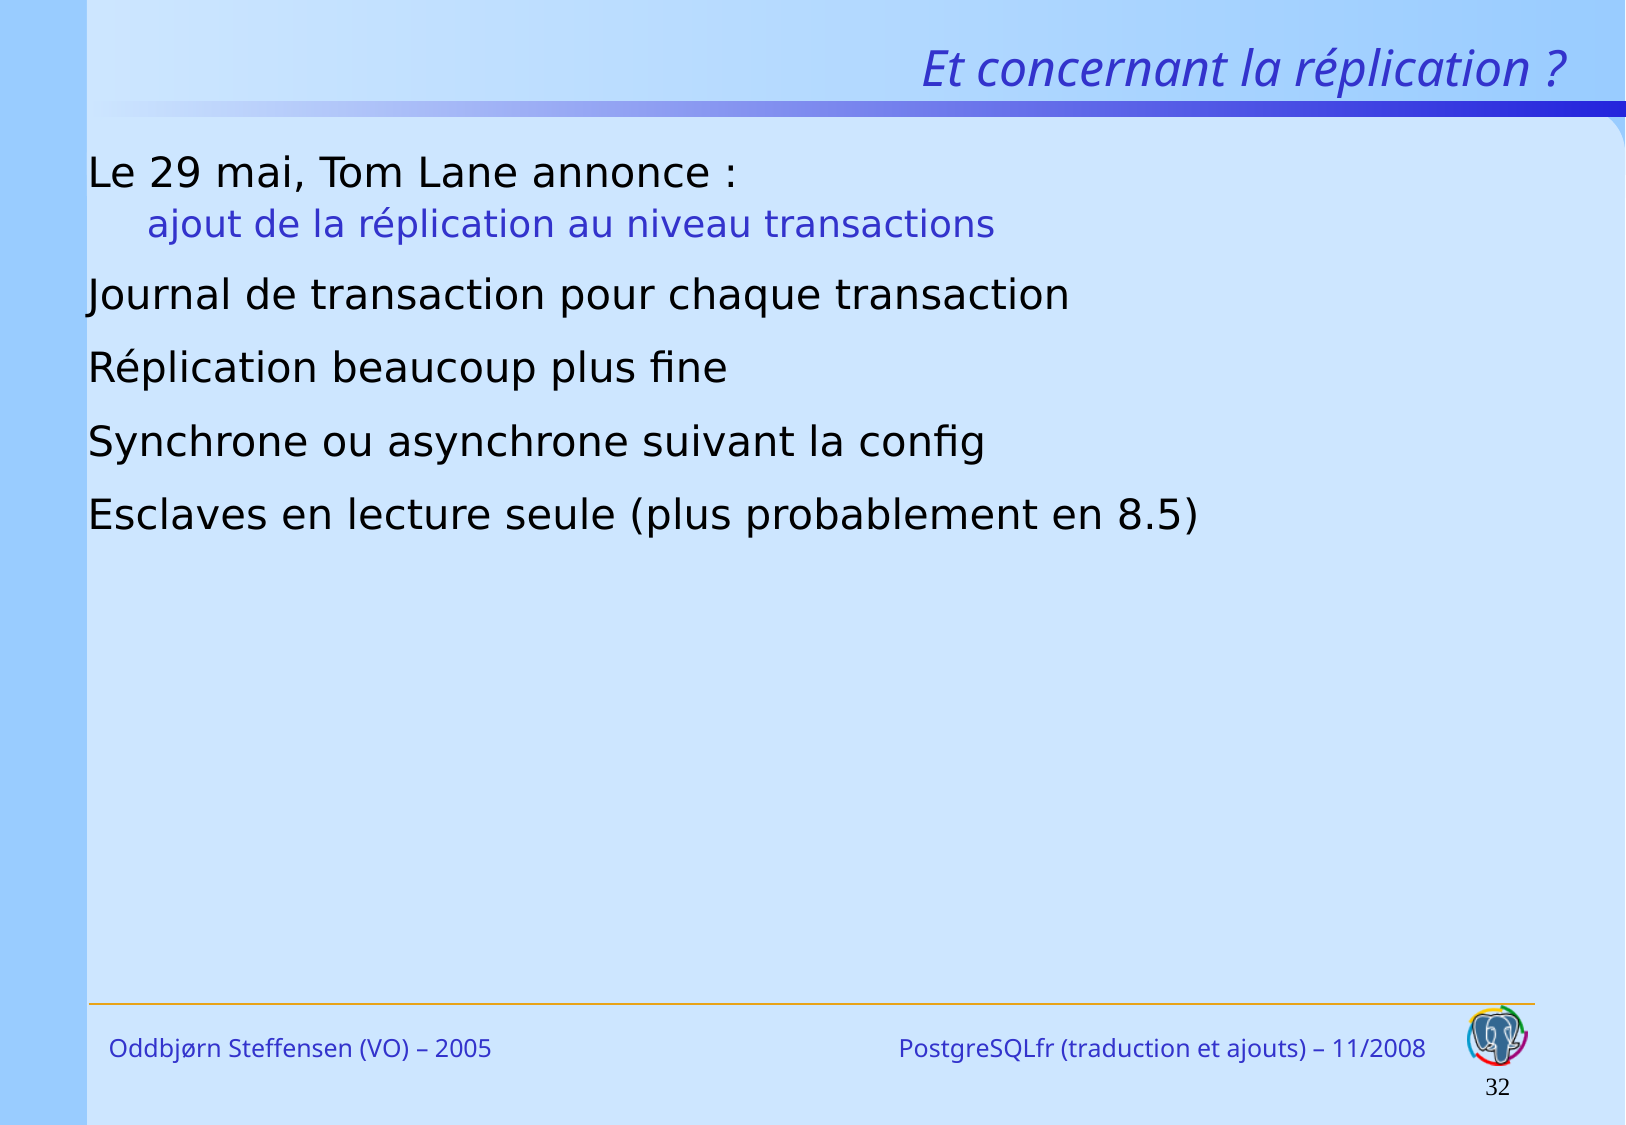

# Et concernant la réplication ?
Le 29 mai, Tom Lane annonce :
ajout de la réplication au niveau transactions
Journal de transaction pour chaque transaction
Réplication beaucoup plus fine
Synchrone ou asynchrone suivant la config
Esclaves en lecture seule (plus probablement en 8.5)